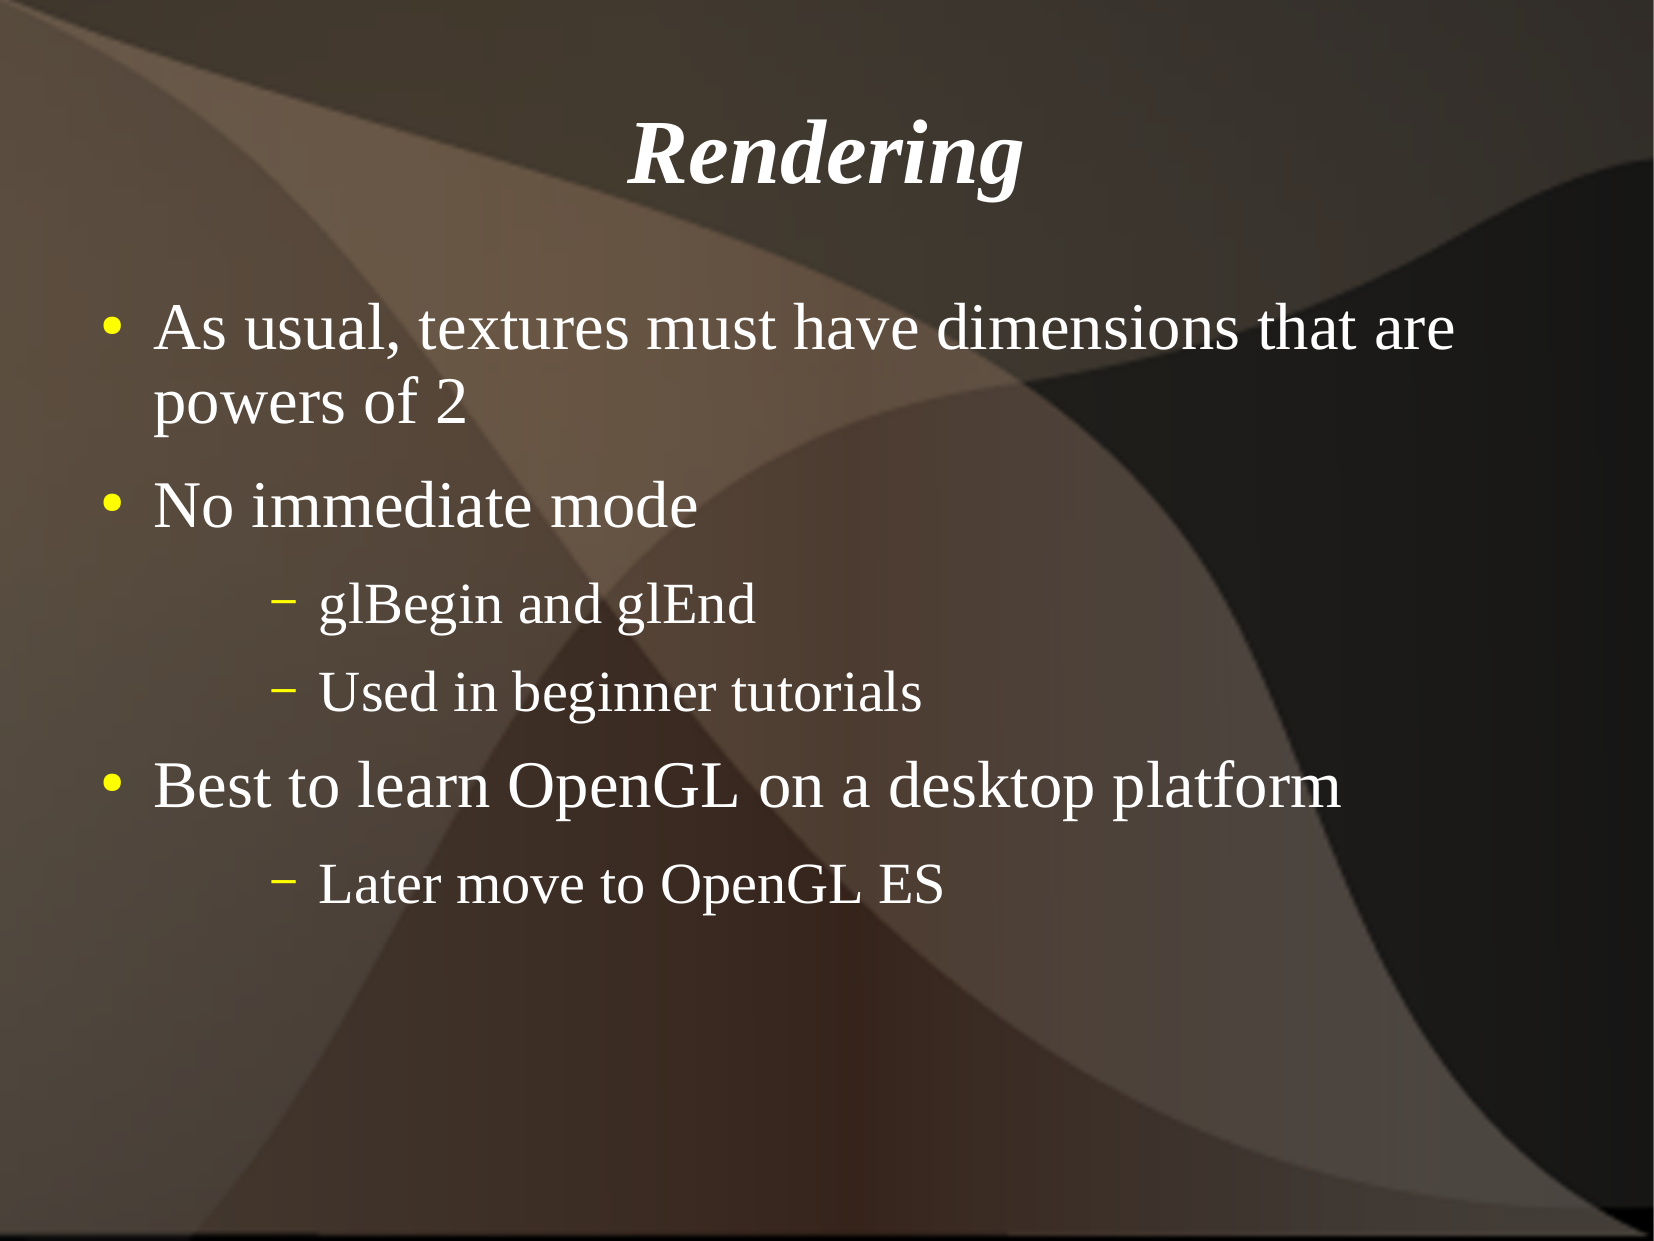

# Rendering
As usual, textures must have dimensions that are powers of 2
No immediate mode
glBegin and glEnd
Used in beginner tutorials
Best to learn OpenGL on a desktop platform
Later move to OpenGL ES